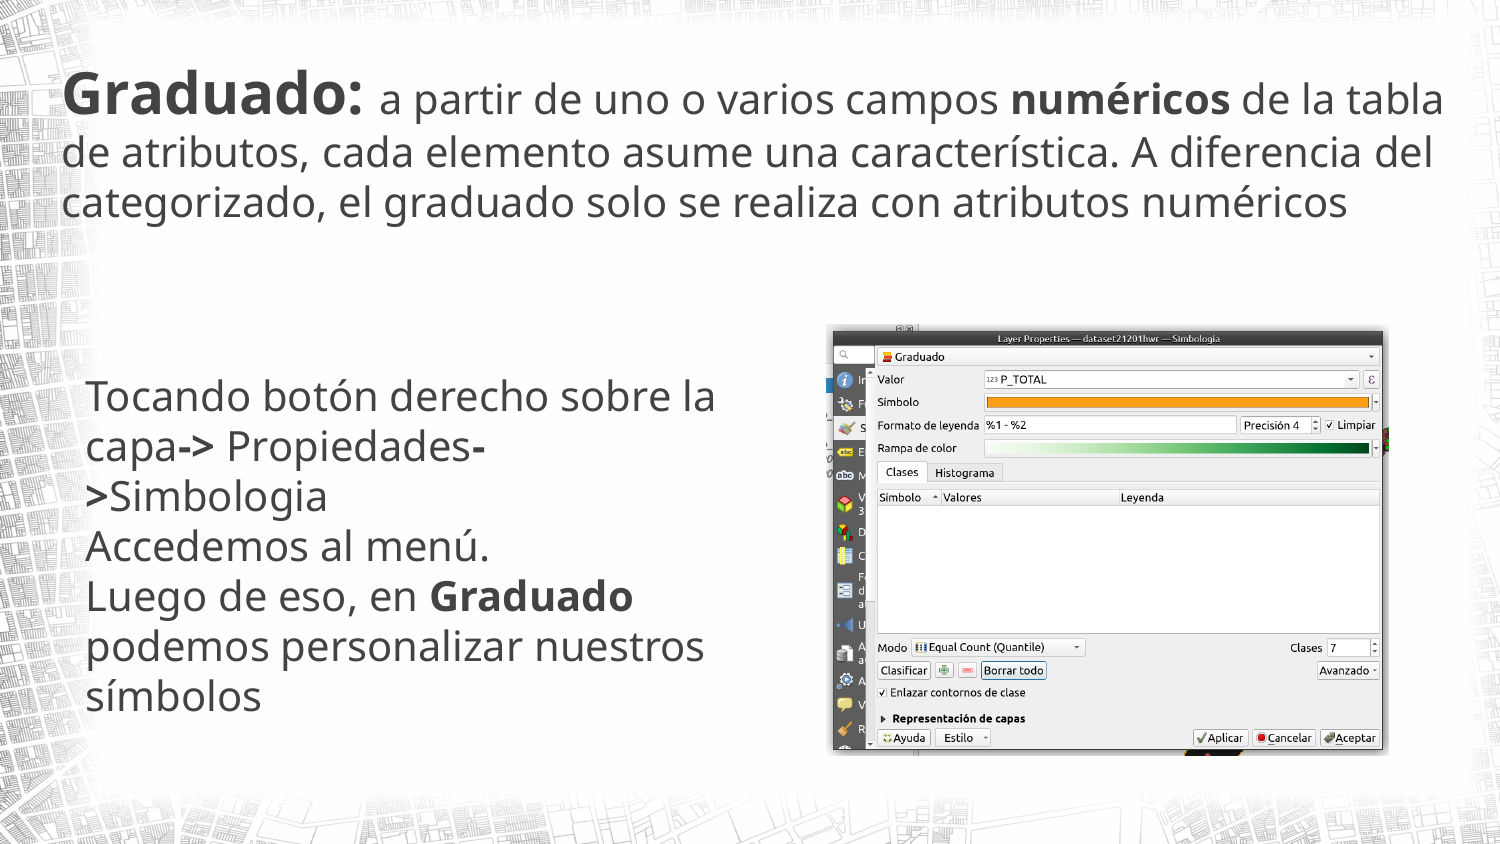

Graduado: a partir de uno o varios campos numéricos de la tabla de atributos, cada elemento asume una característica. A diferencia del categorizado, el graduado solo se realiza con atributos numéricos
Tocando botón derecho sobre la capa-> Propiedades->Simbologia
Accedemos al menú.
Luego de eso, en Graduado podemos personalizar nuestros símbolos